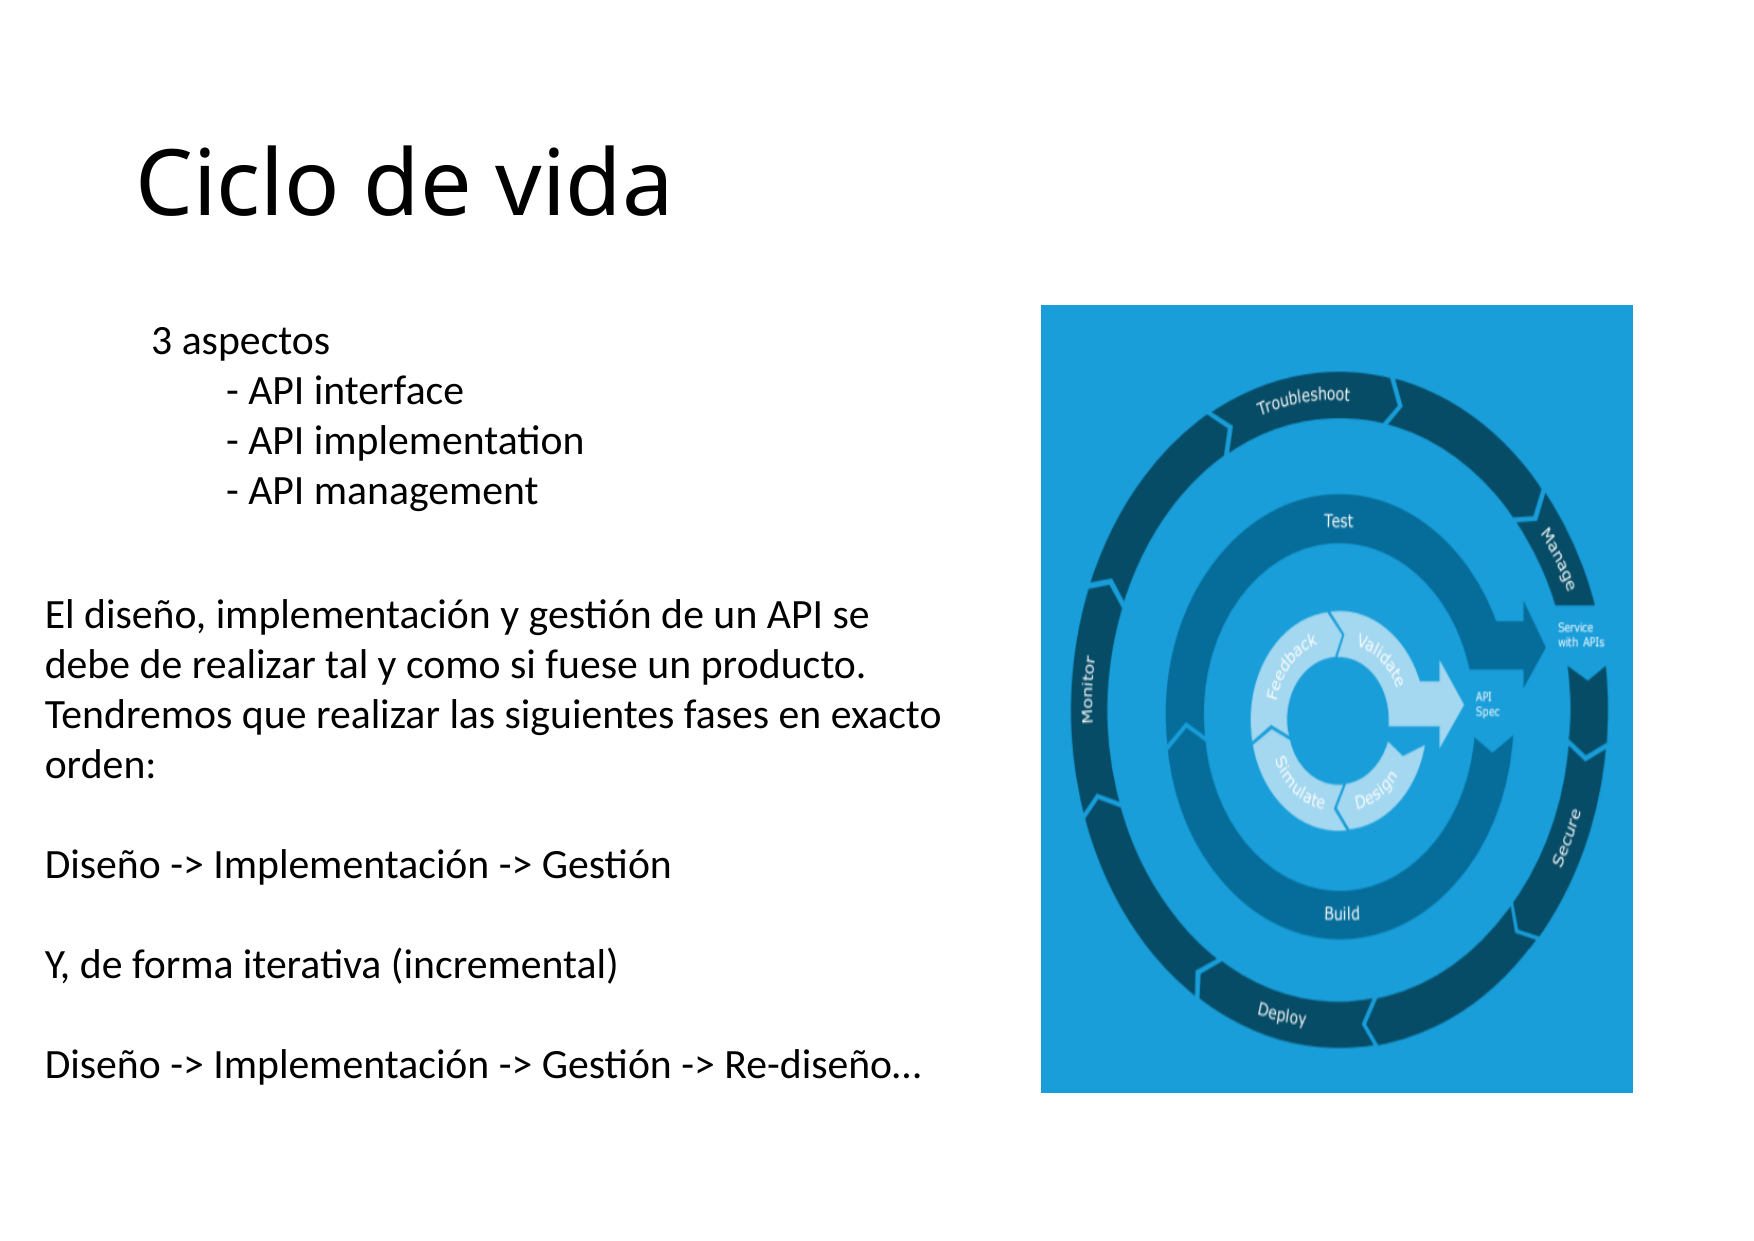

# Ciclo de vida
3 aspectos
	- API interface
	- API implementation
	- API management
El diseño, implementación y gestión de un API se debe de realizar tal y como si fuese un producto. Tendremos que realizar las siguientes fases en exacto orden:
Diseño -> Implementación -> Gestión
Y, de forma iterativa (incremental)
Diseño -> Implementación -> Gestión -> Re-diseño…